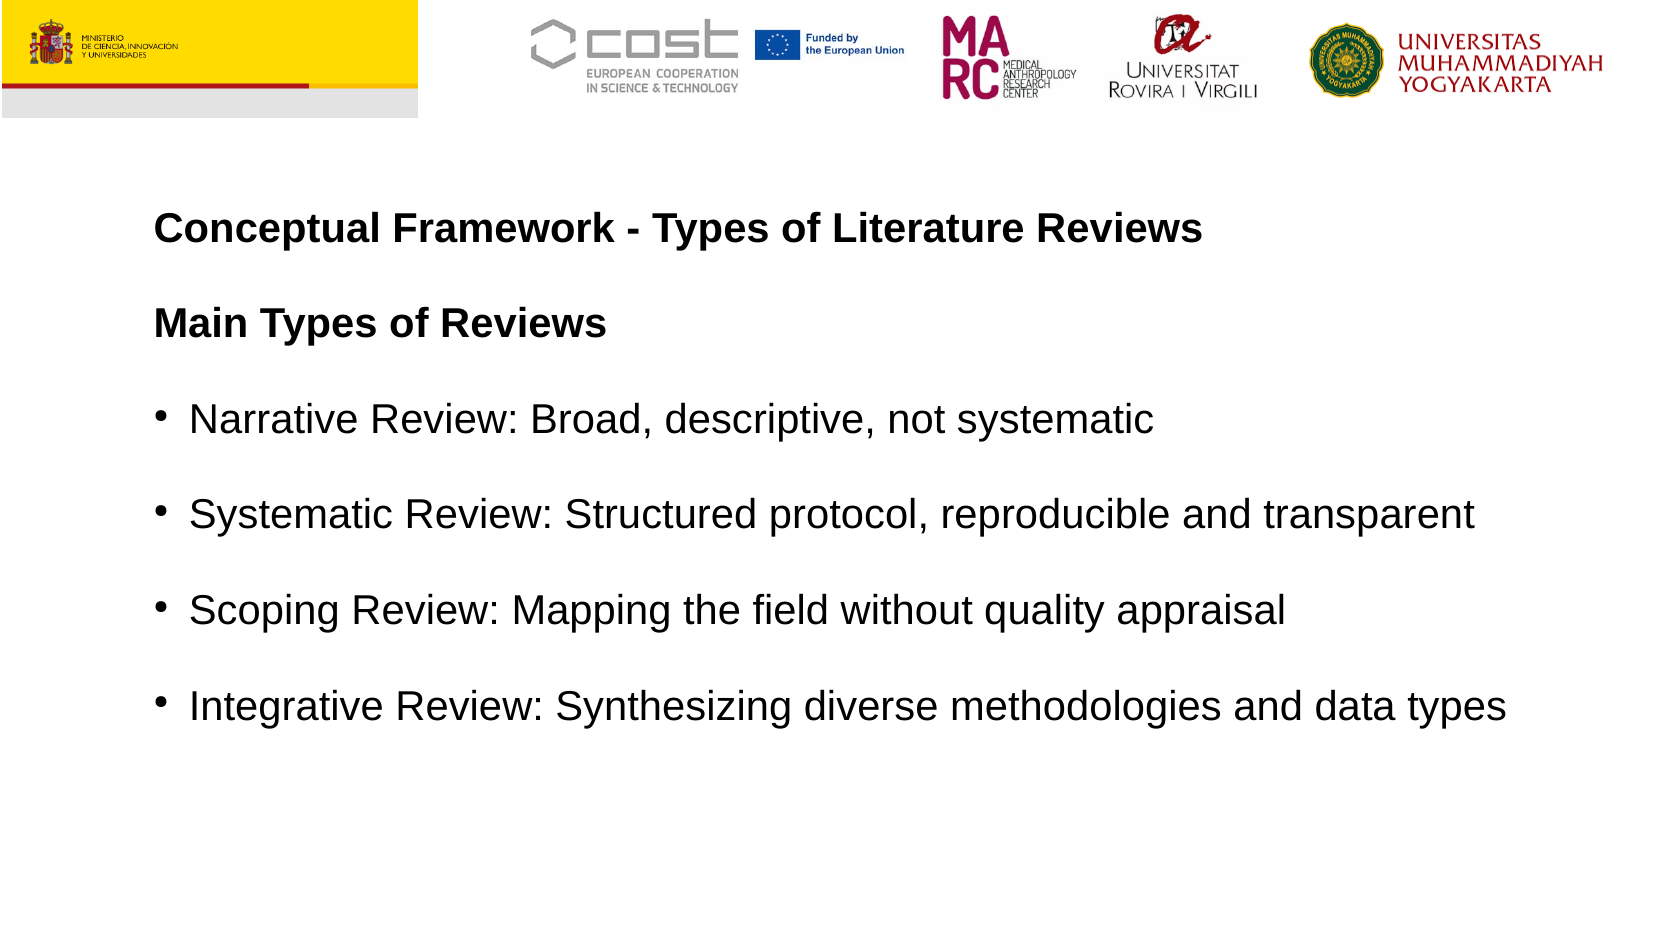

Conceptual Framework - Types of Literature Reviews
Main Types of Reviews
Narrative Review: Broad, descriptive, not systematic
Systematic Review: Structured protocol, reproducible and transparent
Scoping Review: Mapping the field without quality appraisal
Integrative Review: Synthesizing diverse methodologies and data types